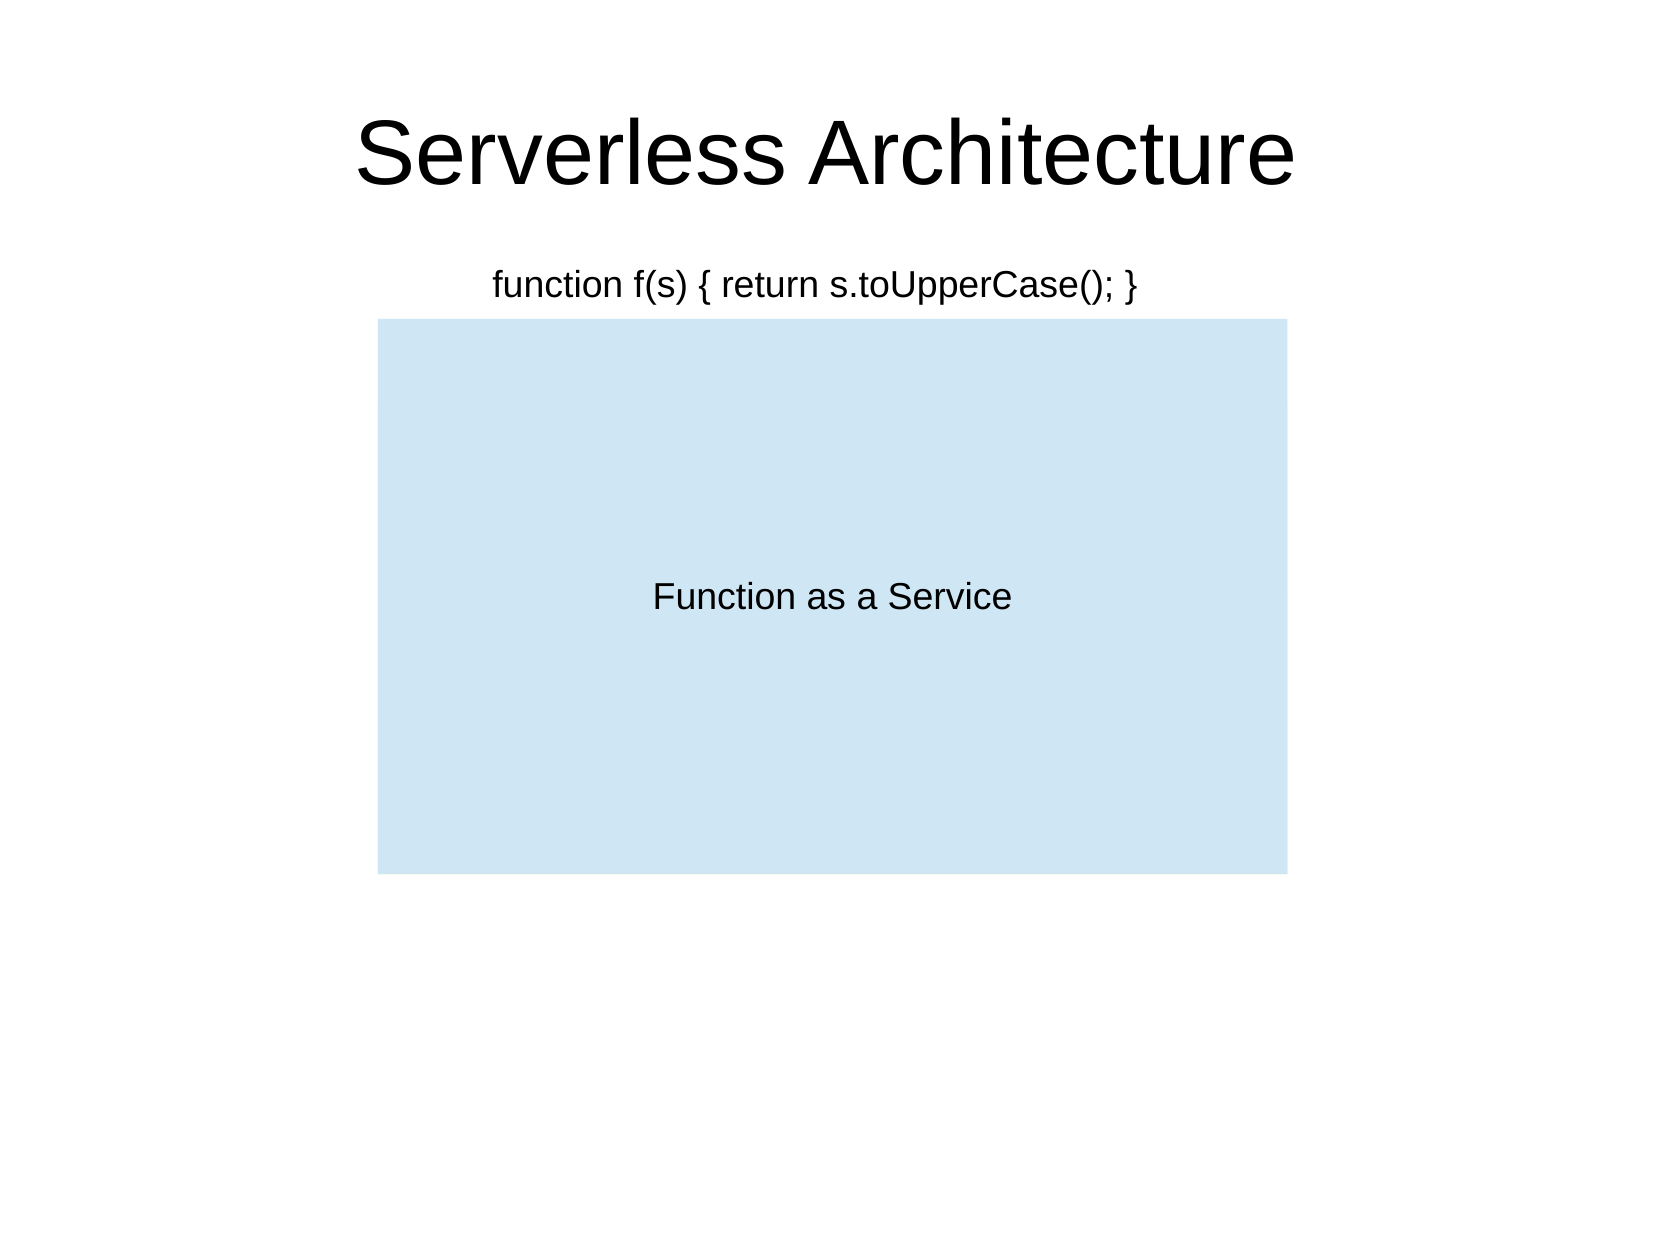

# Serverless Architecture
function f(s) { return s.toUpperCase(); }
Function as a Service
application
Platform as a Service
Node.js runtime
Operating System
Infrastructure as a Service
Server
Network
Internet Connection